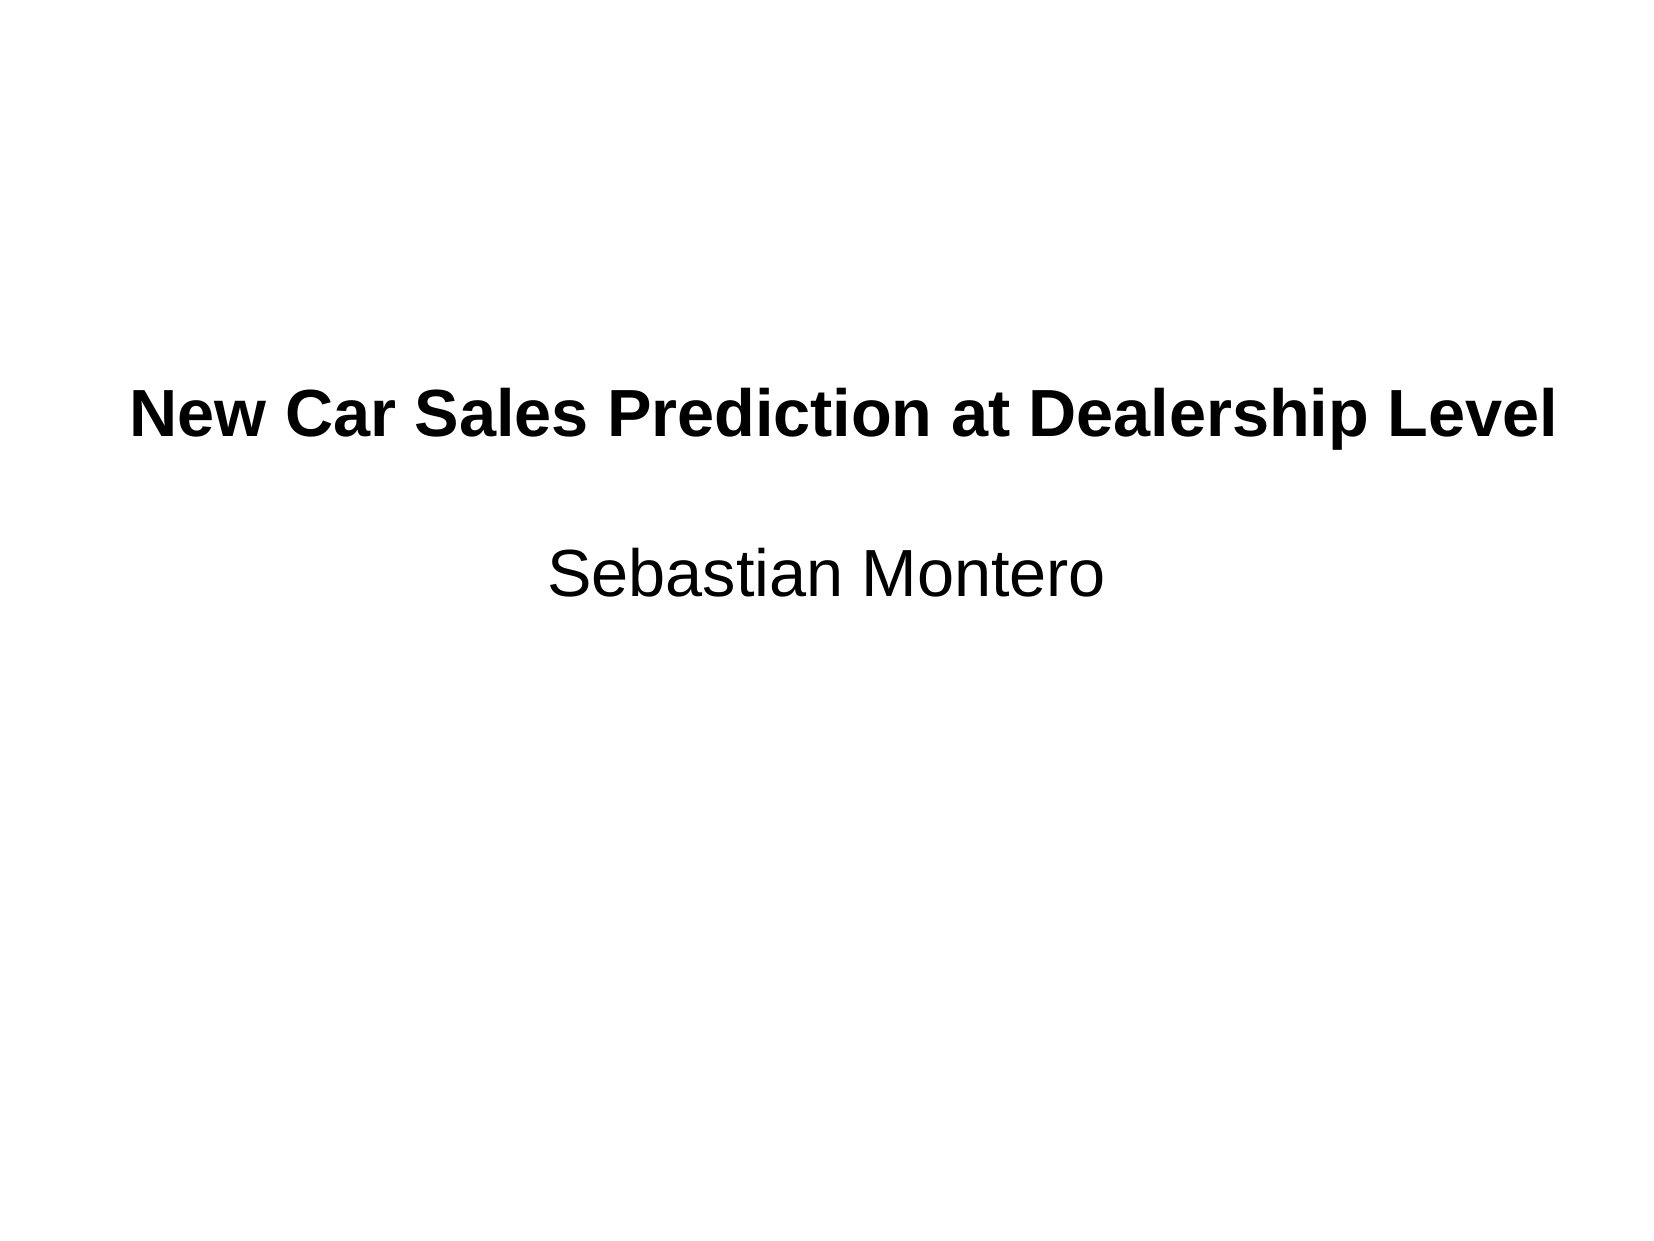

New Car Sales Prediction at Dealership Level
Sebastian Montero